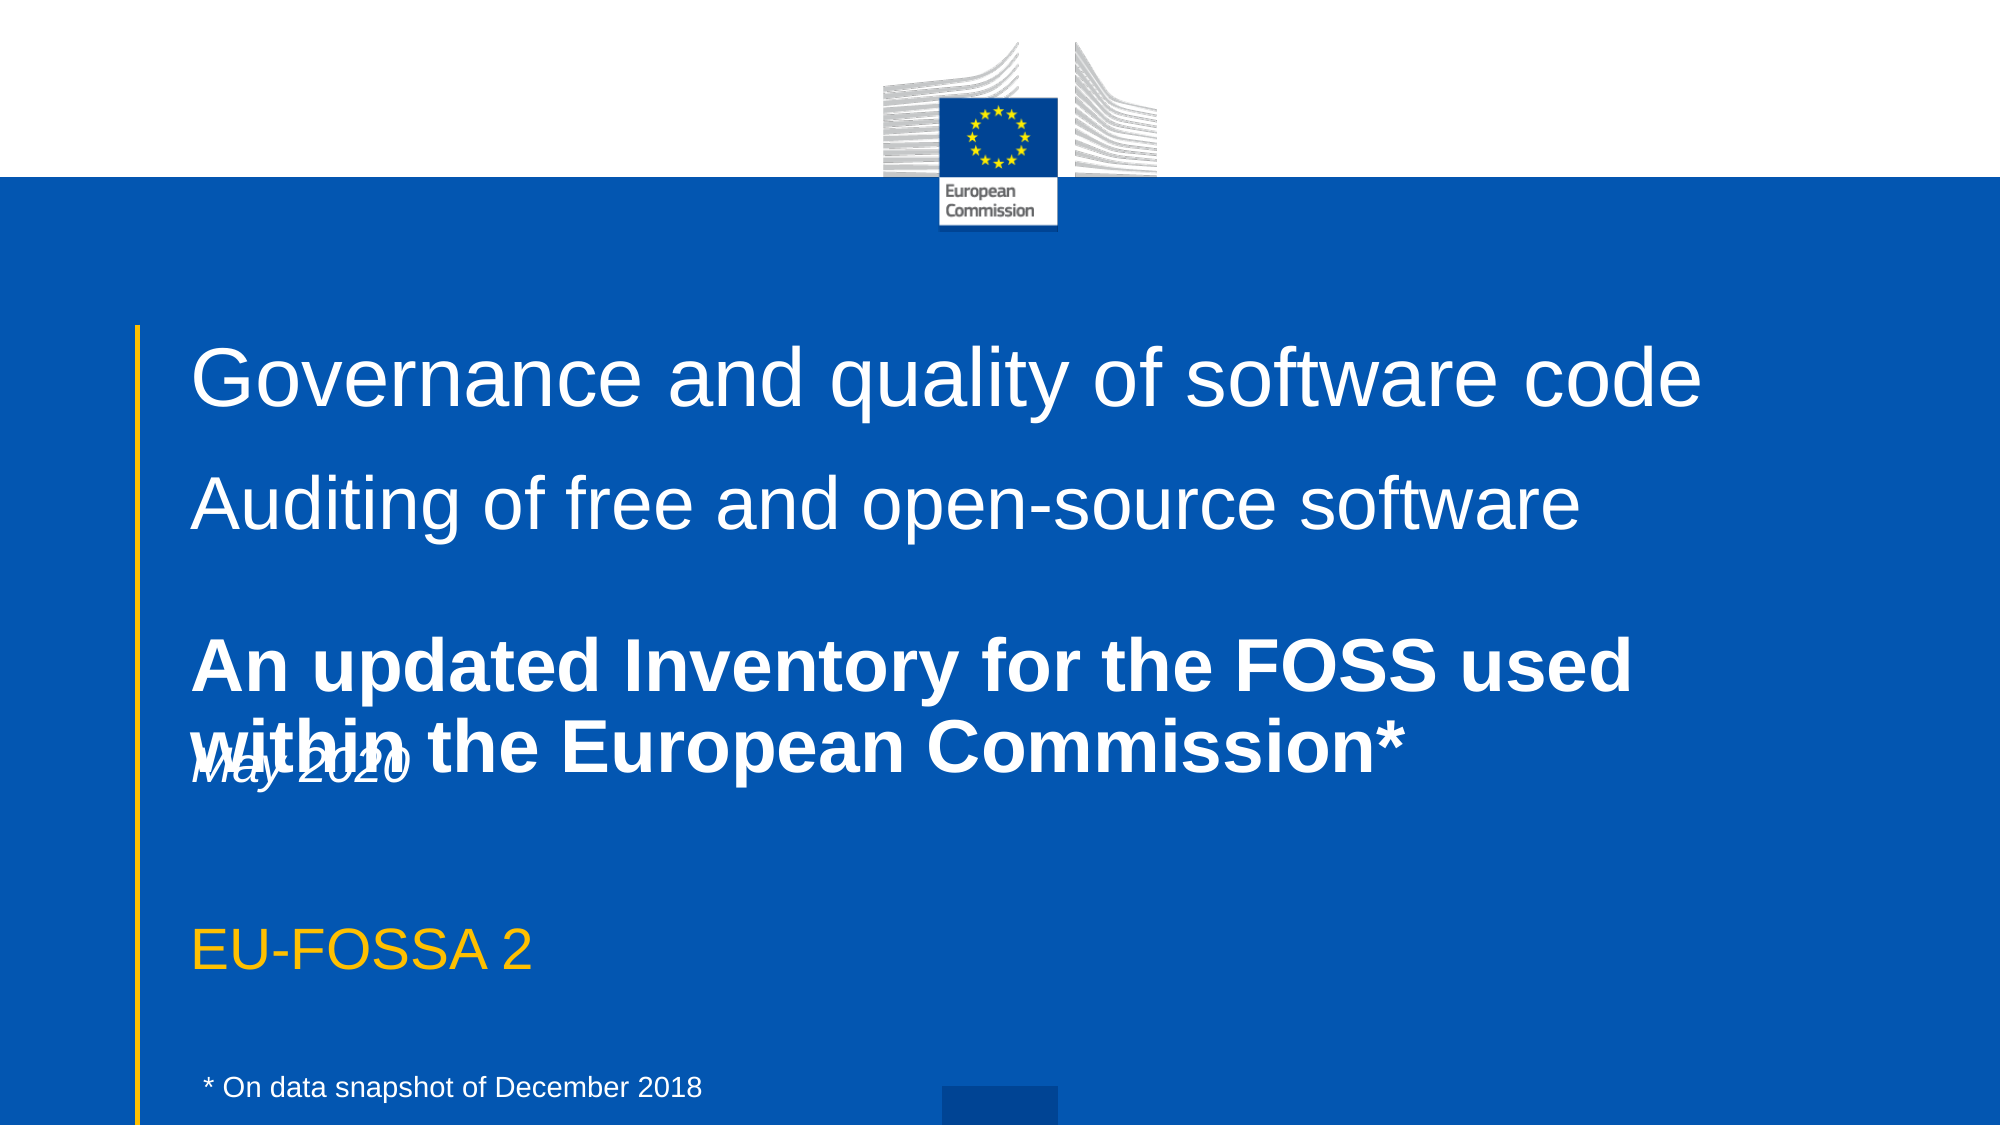

# Governance and quality of software code Auditing of free and open-source software An updated Inventory for the FOSS used within the European Commission*
May 2020
EU-FOSSA 2
* On data snapshot of December 2018